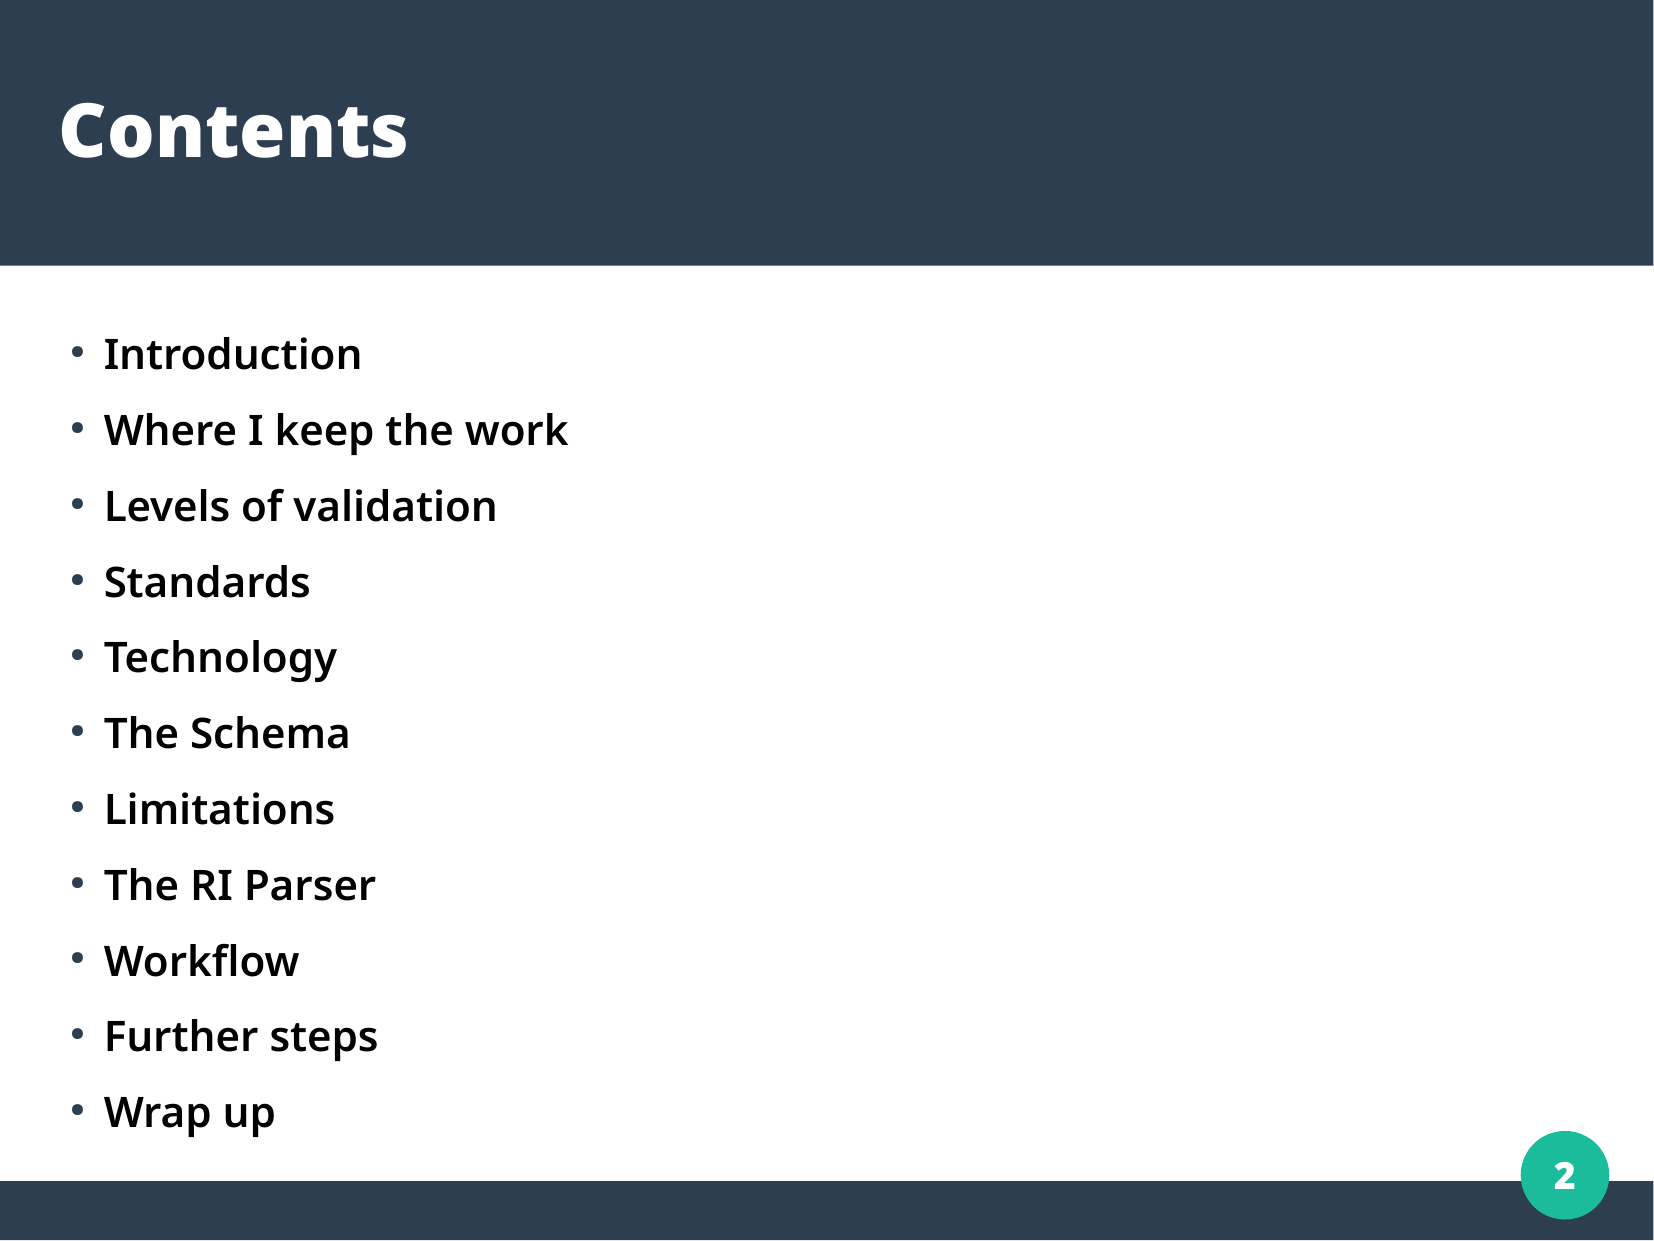

# Contents
Introduction
Where I keep the work
Levels of validation
Standards
Technology
The Schema
Limitations
The RI Parser
Workflow
Further steps
Wrap up
2